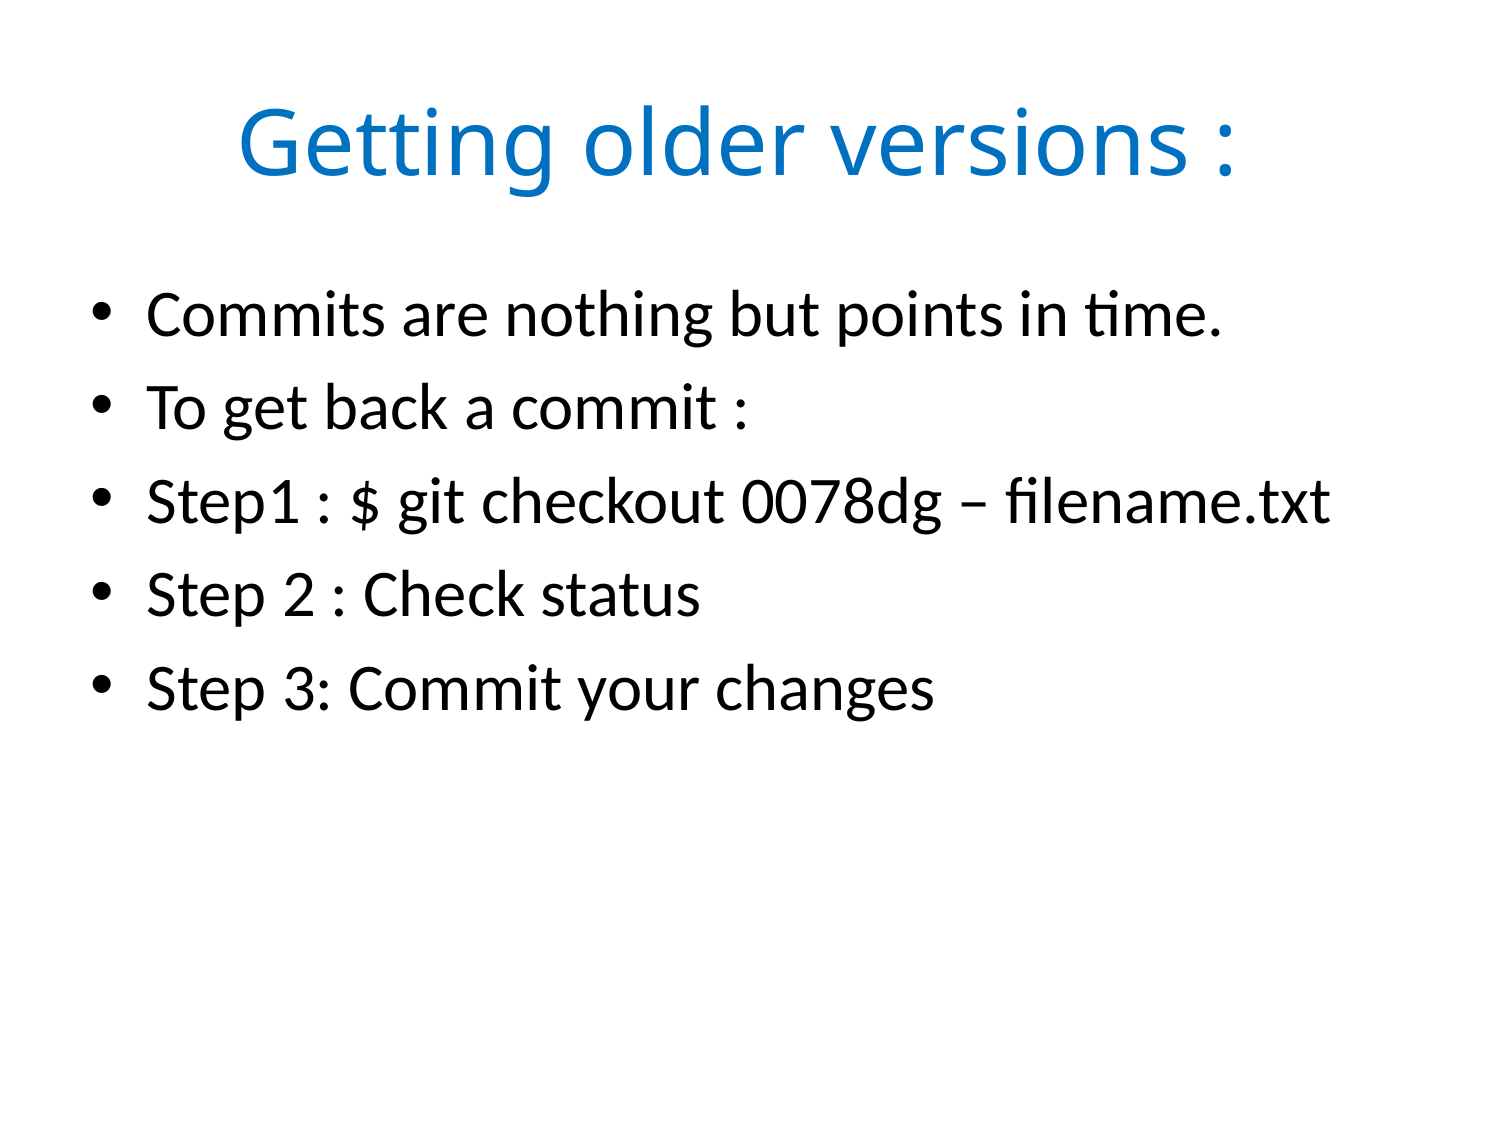

# Getting older versions :
Commits are nothing but points in time.
To get back a commit :
Step1 : $ git checkout 0078dg – filename.txt
Step 2 : Check status
Step 3: Commit your changes